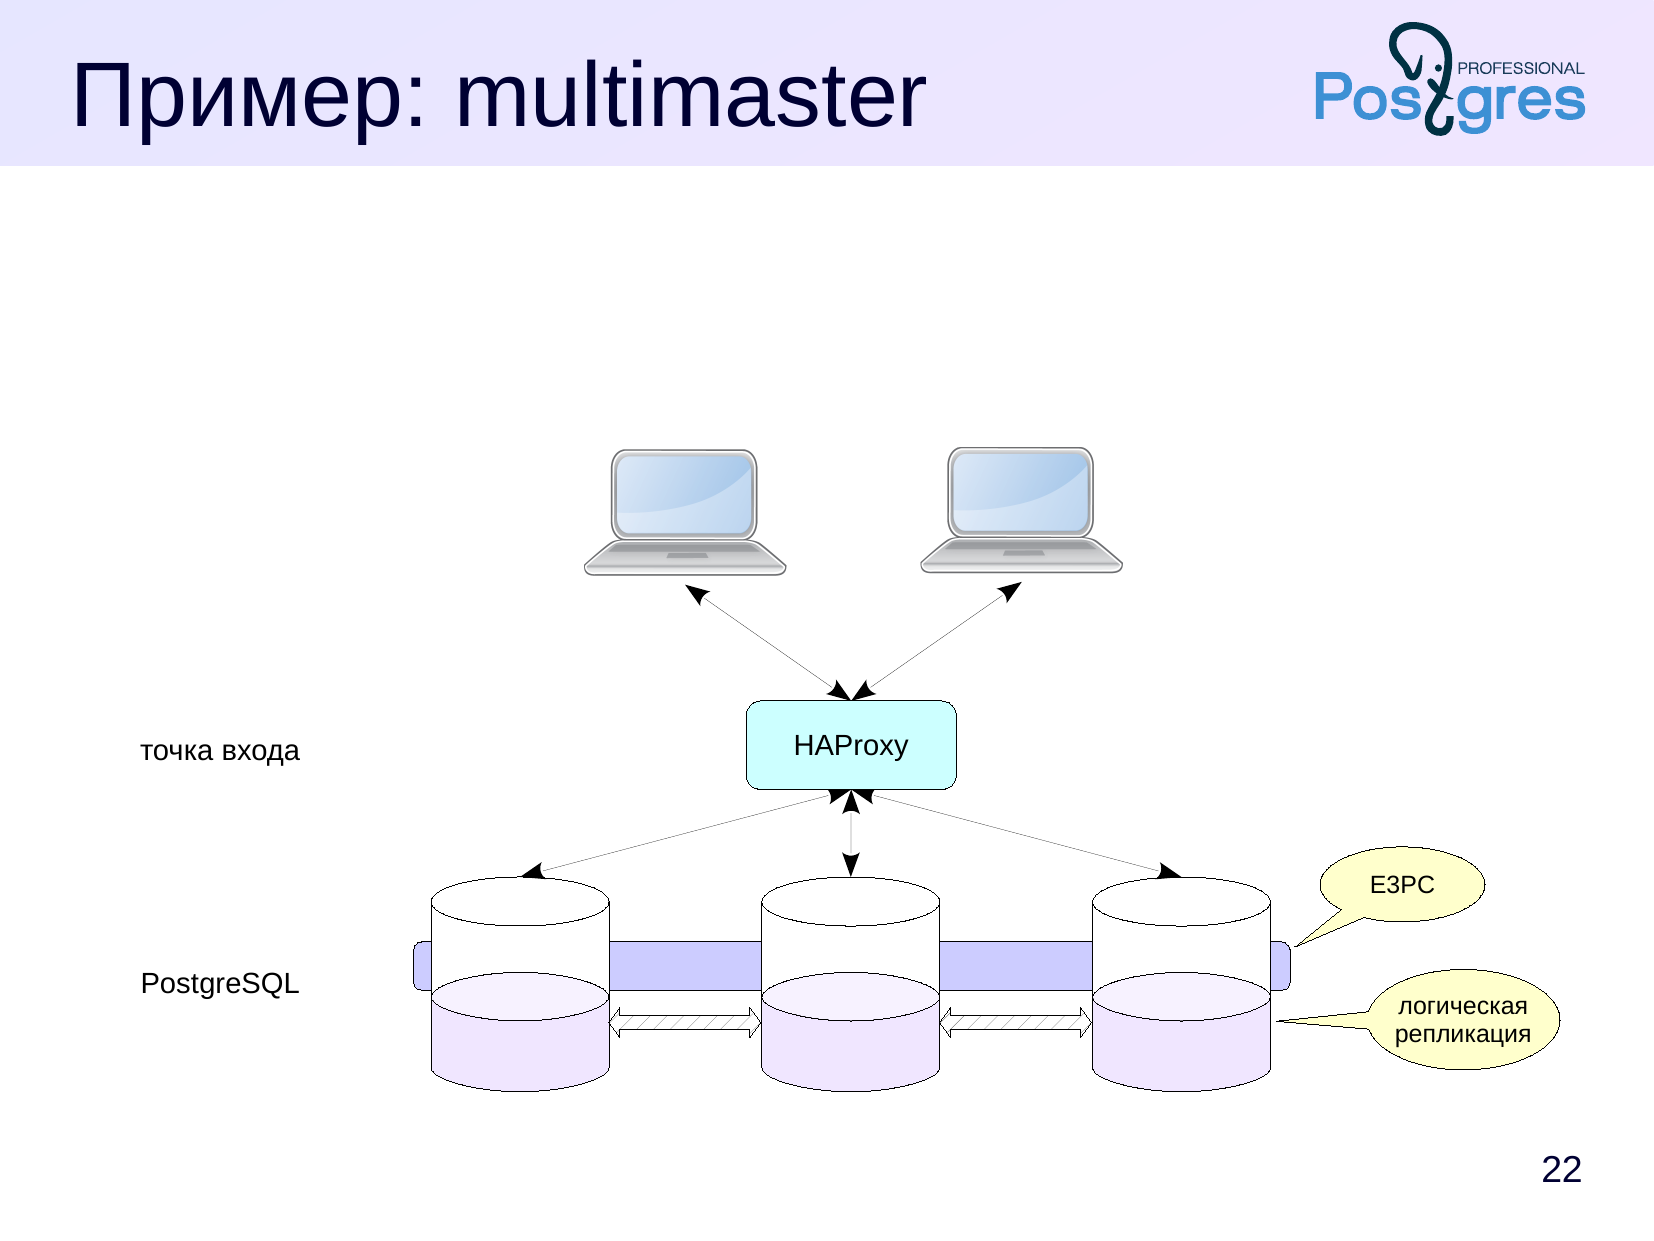

# Пример: multimaster
HAProxy
точка входа
E3PC
PostgreSQL
логическая
репликация